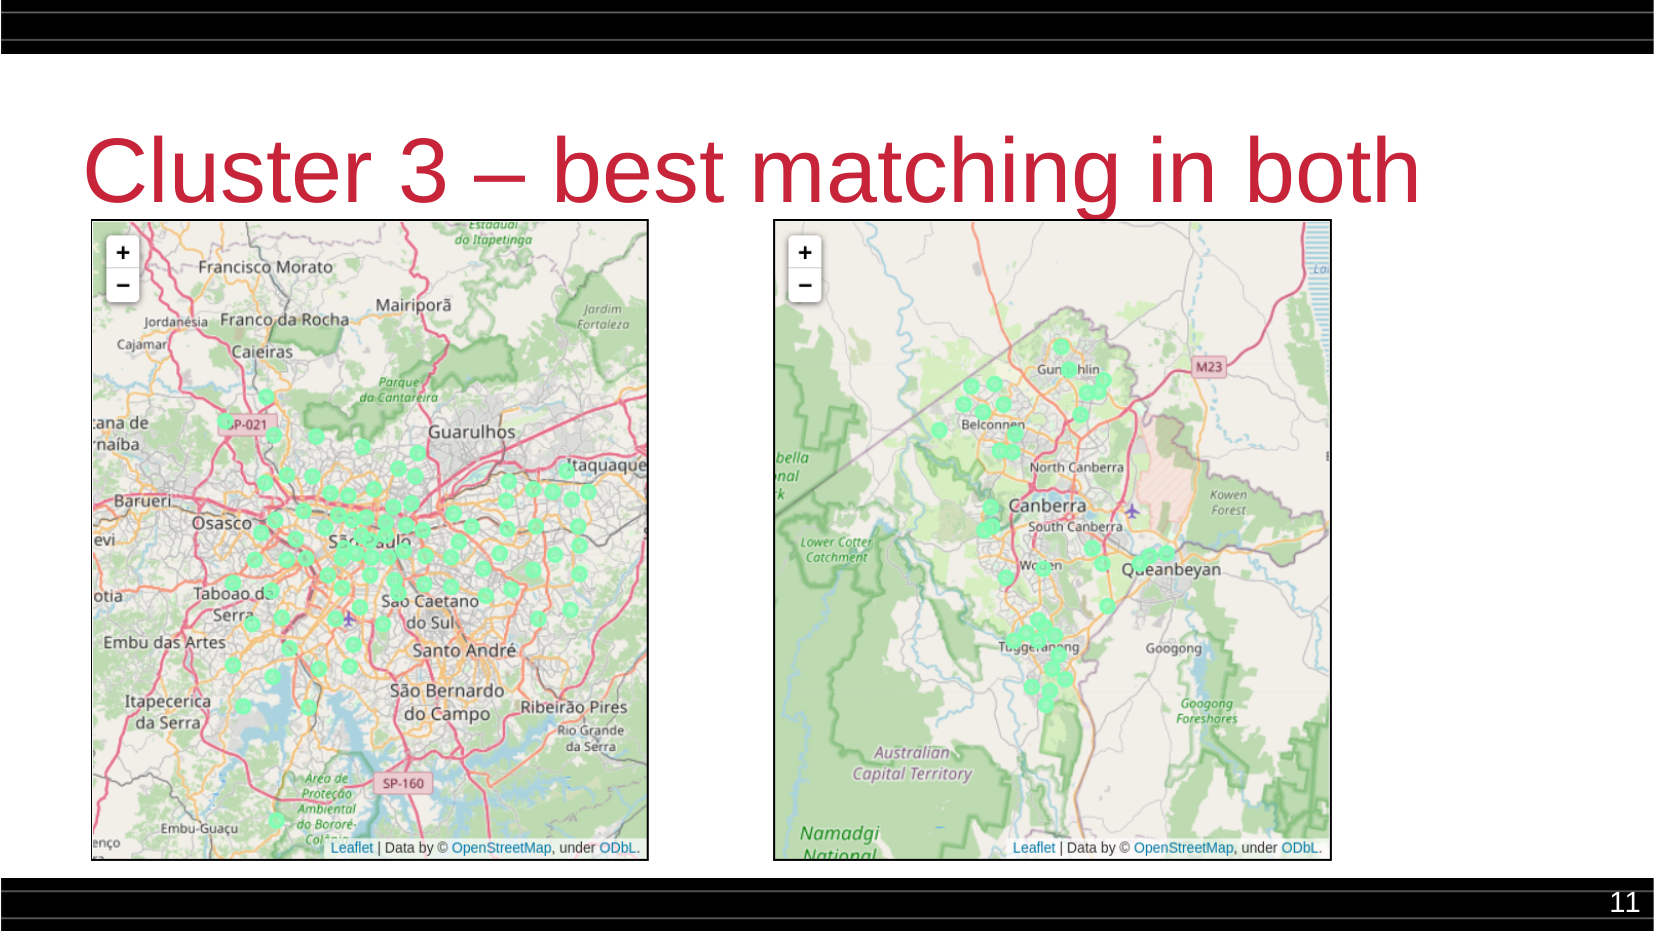

# Cluster 3 – best matching in both